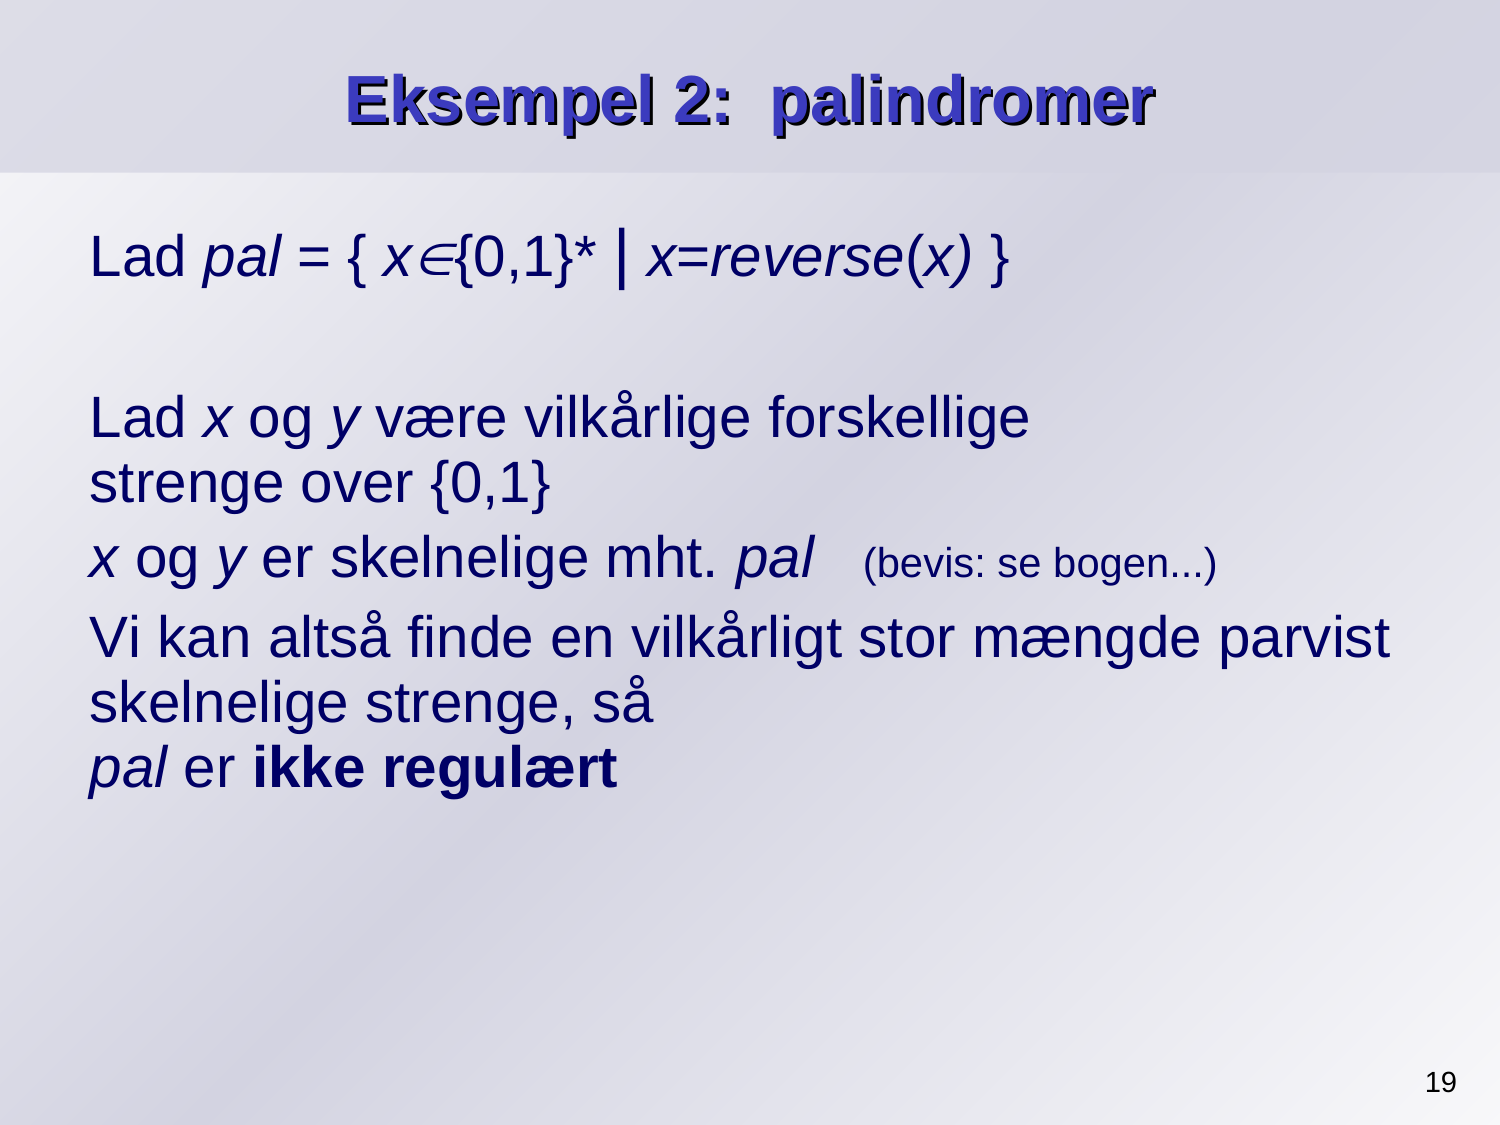

# Eksempel 2: palindromer
Lad pal = { x∈{0,1}* | x=reverse(x) }
Lad x og y være vilkårlige forskellige
strenge over {0,1}
x og y er skelnelige mht. pal (bevis: se bogen...)
Vi kan altså finde en vilkårligt stor mængde parvist skelnelige strenge, så
pal er ikke regulært
19